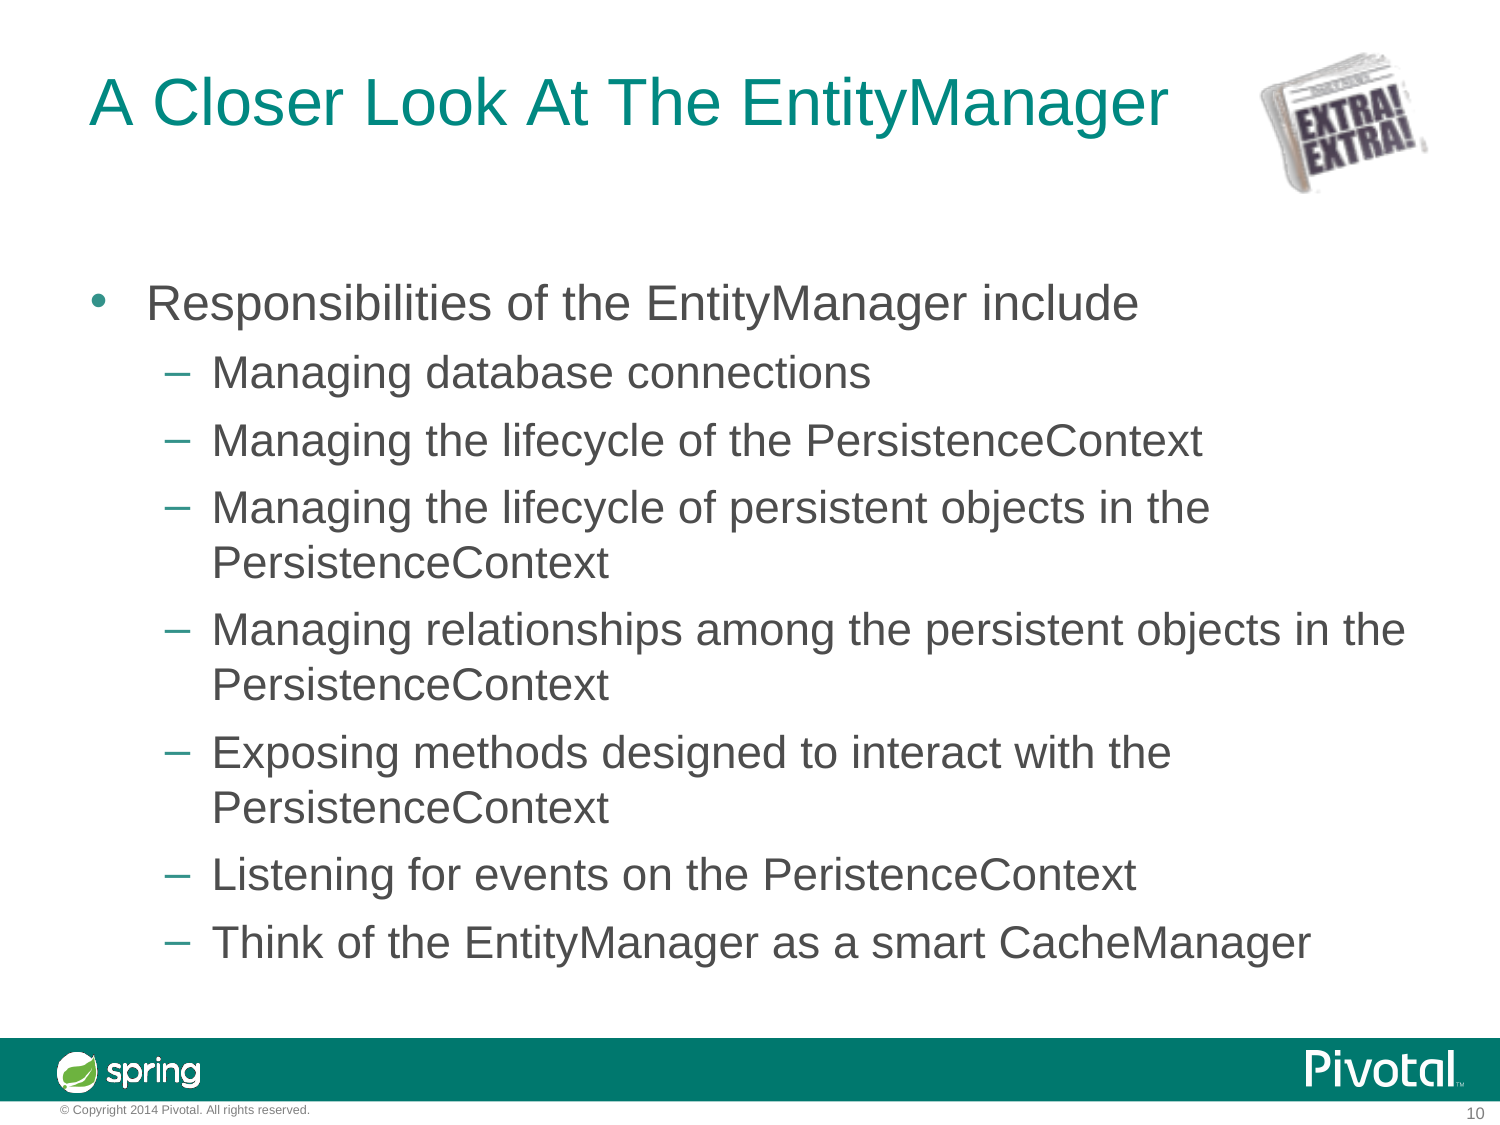

# A Closer Look At The EntityManager
Responsibilities of the EntityManager include
Managing database connections
Managing the lifecycle of the PersistenceContext
Managing the lifecycle of persistent objects in the PersistenceContext
Managing relationships among the persistent objects in the PersistenceContext
Exposing methods designed to interact with the PersistenceContext
Listening for events on the PeristenceContext
Think of the EntityManager as a smart CacheManager